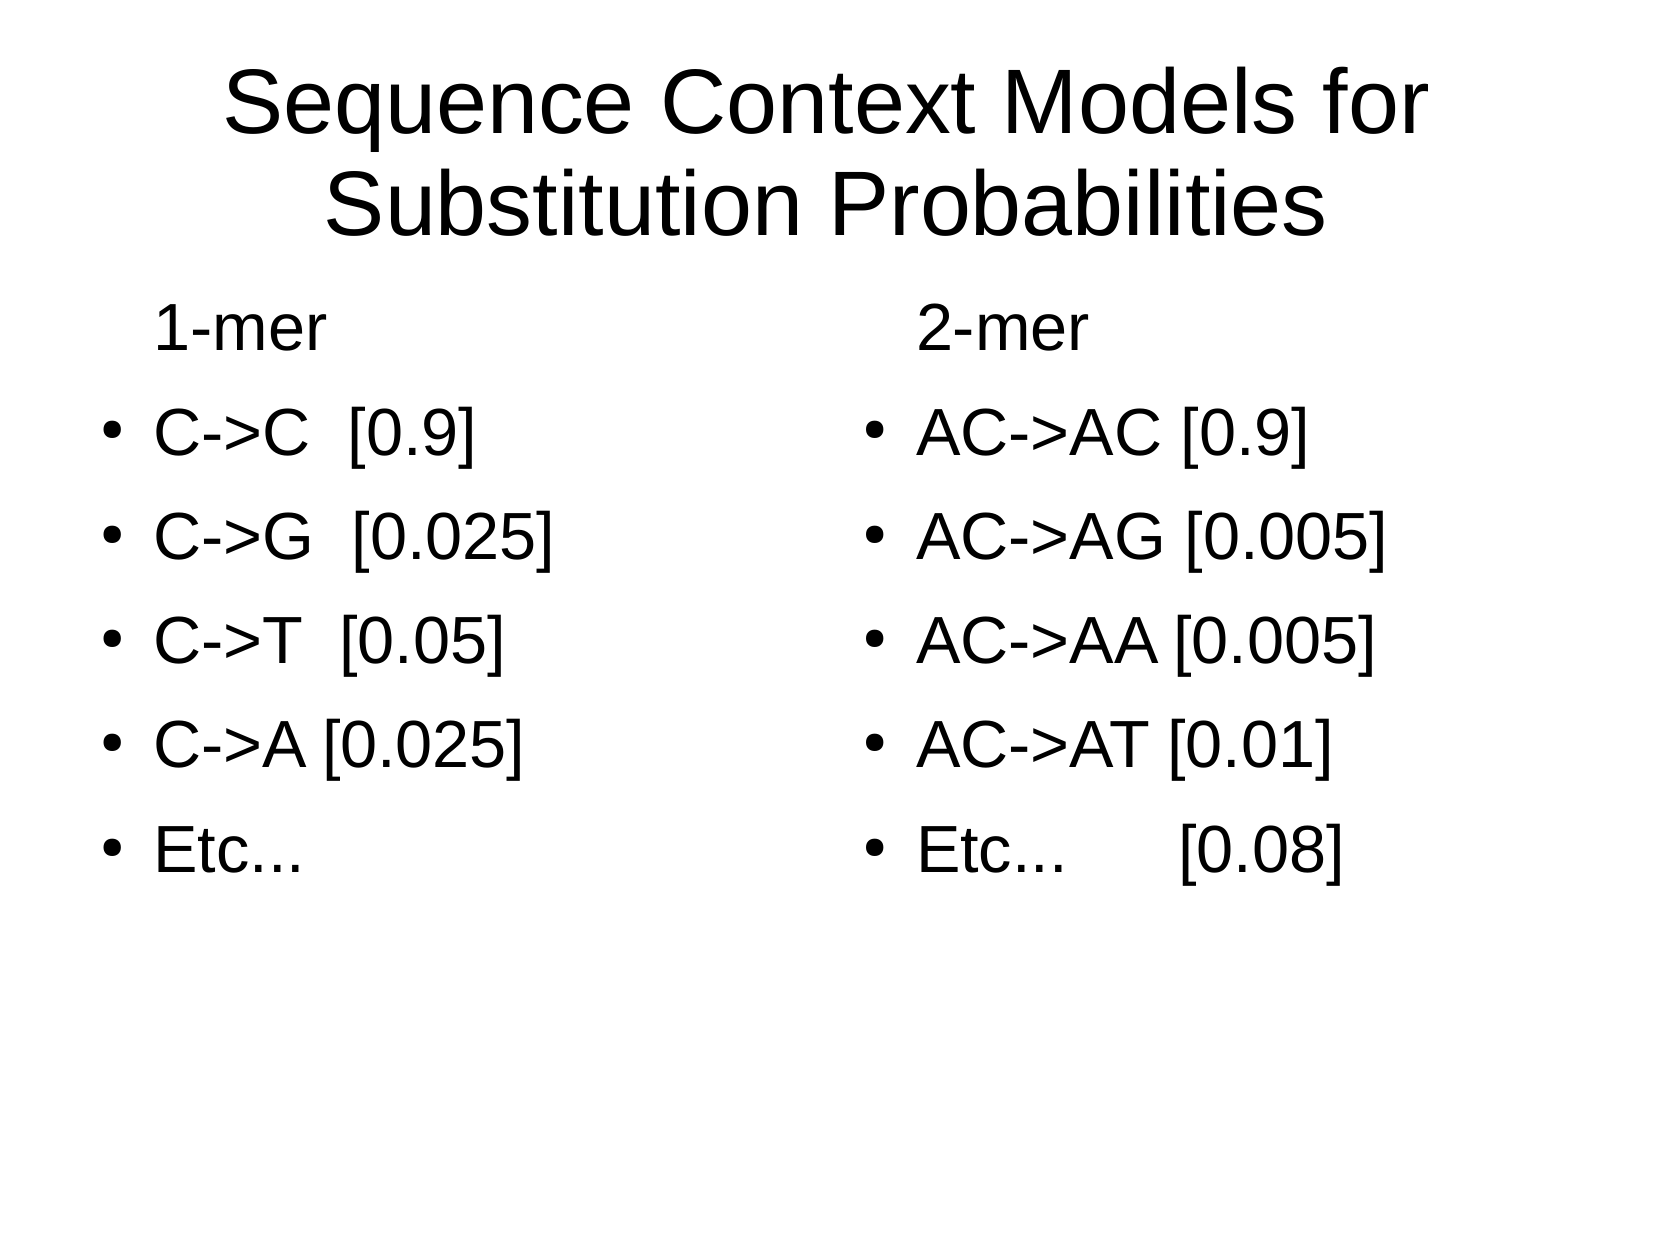

# Sequence Context Models for Substitution Probabilities
1-mer
C->C [0.9]
C->G [0.025]
C->T [0.05]
C->A [0.025]
Etc...
2-mer
AC->AC [0.9]
AC->AG [0.005]
AC->AA [0.005]
AC->AT [0.01]
Etc... [0.08]